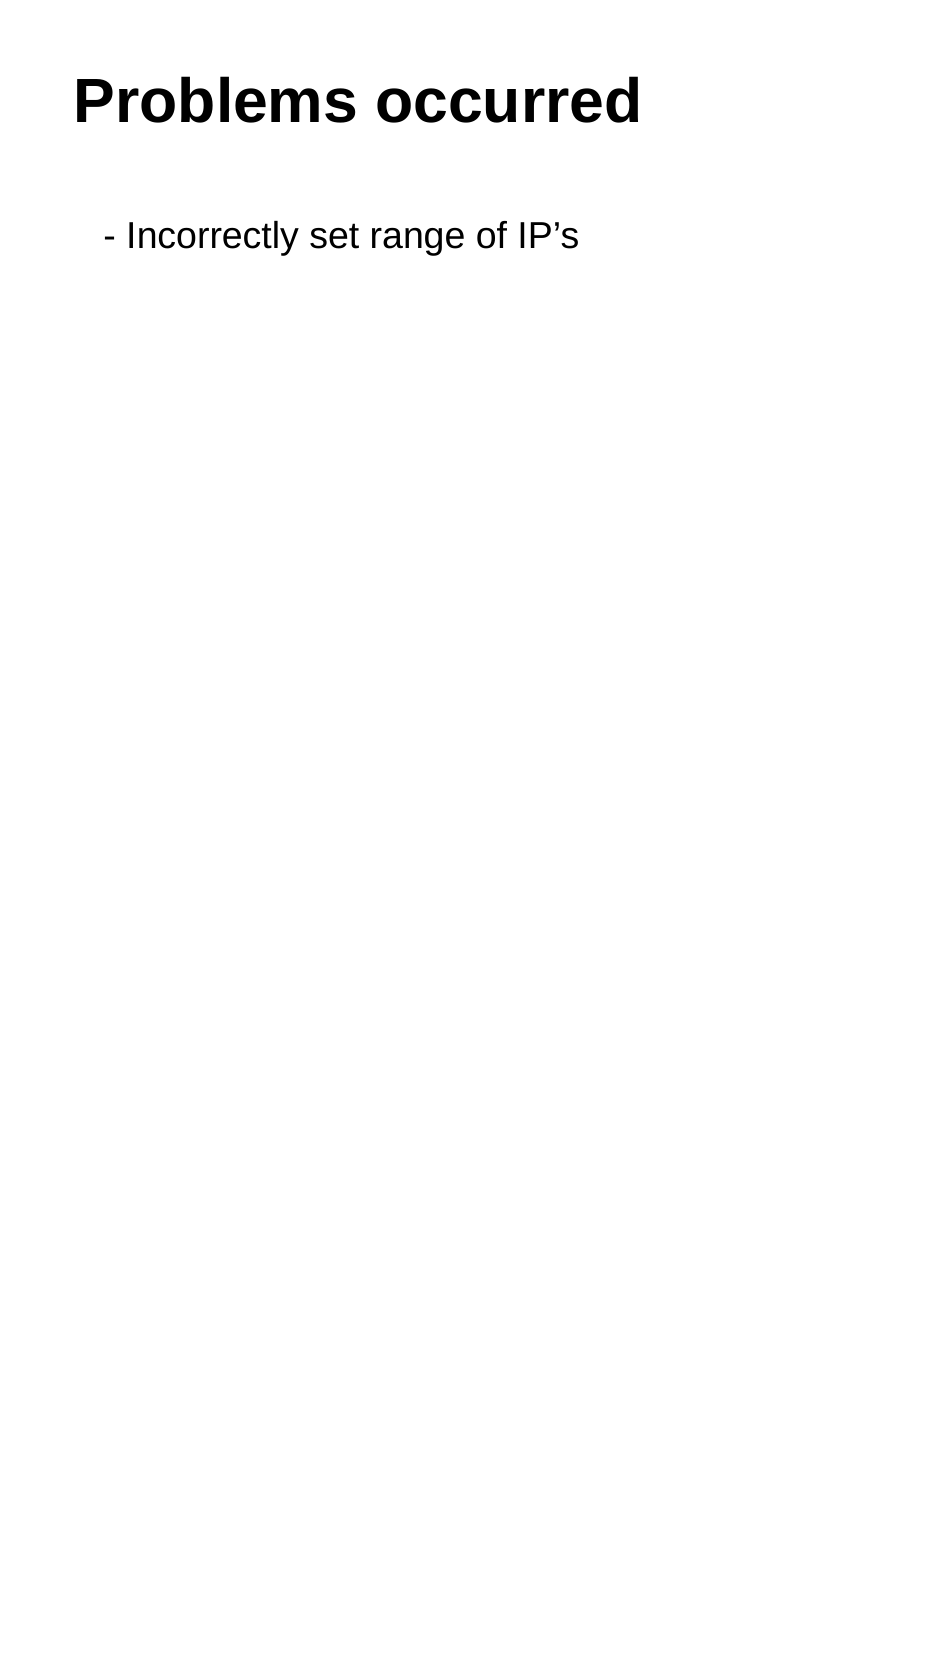

Problems occurred
- Incorrectly set range of IP’s